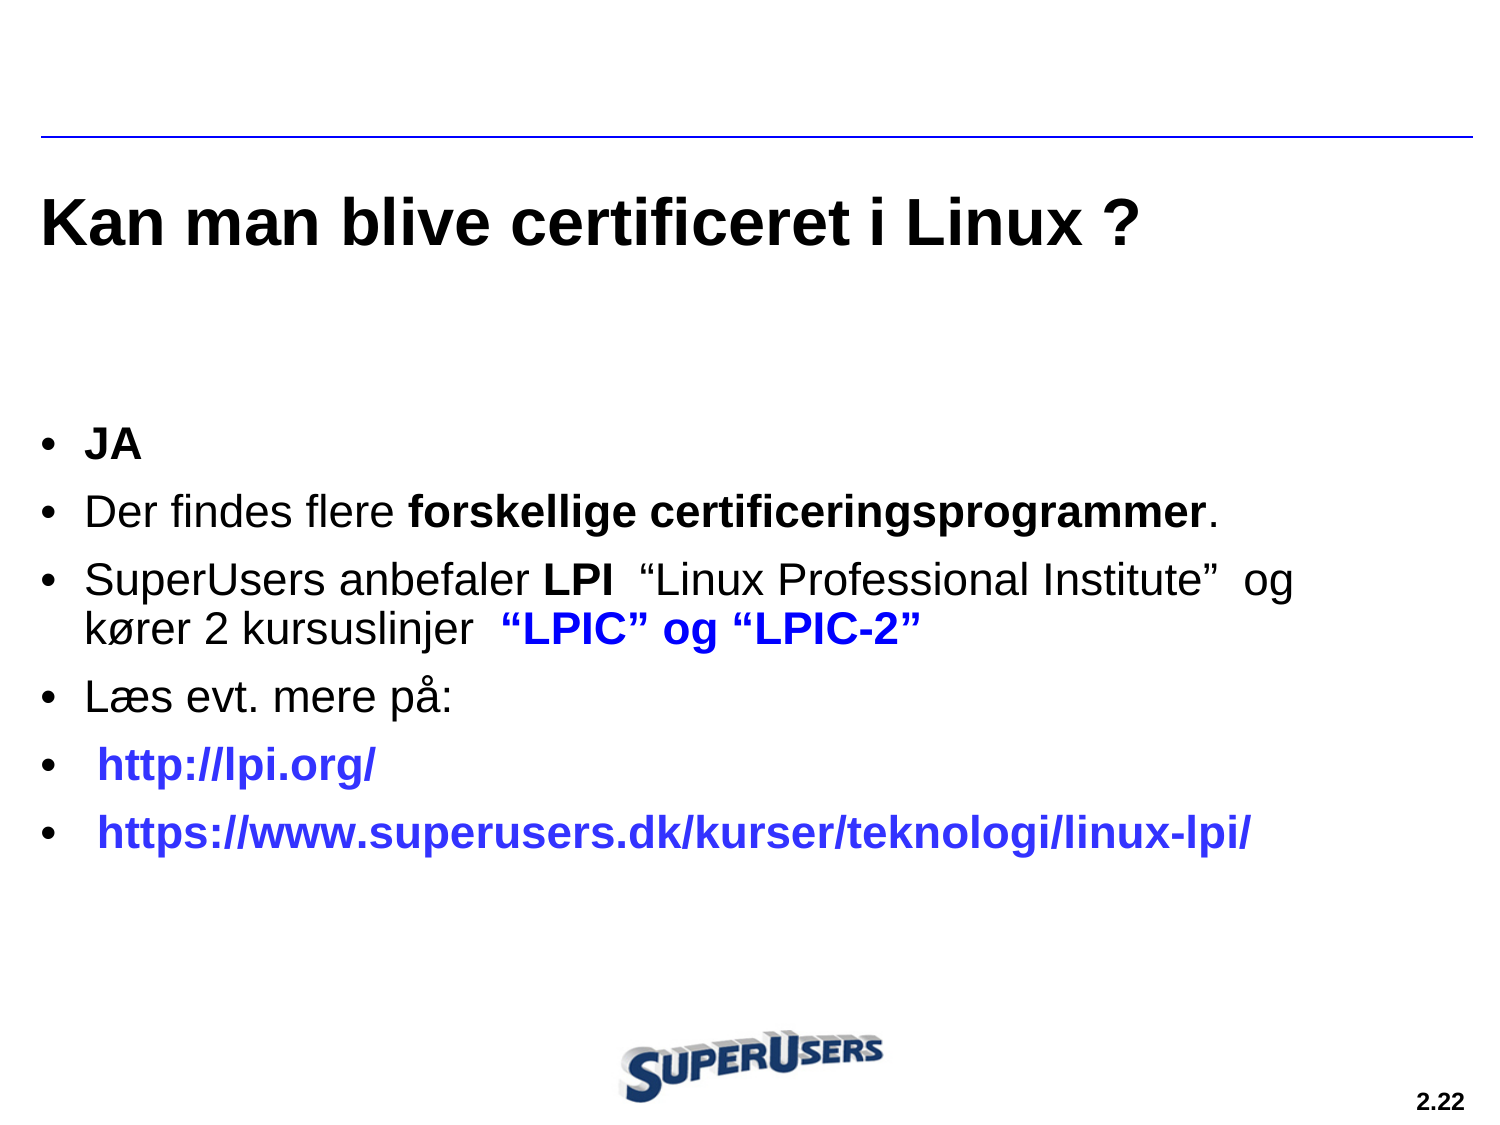

# Kan man blive certificeret i Linux ?
JA
Der findes flere forskellige certificeringsprogrammer.
SuperUsers anbefaler LPI “Linux Professional Institute” og
kører 2 kursuslinjer “LPIC” og “LPIC-2”
Læs evt. mere på:
 http://lpi.org/
 https://www.superusers.dk/kurser/teknologi/linux-lpi/